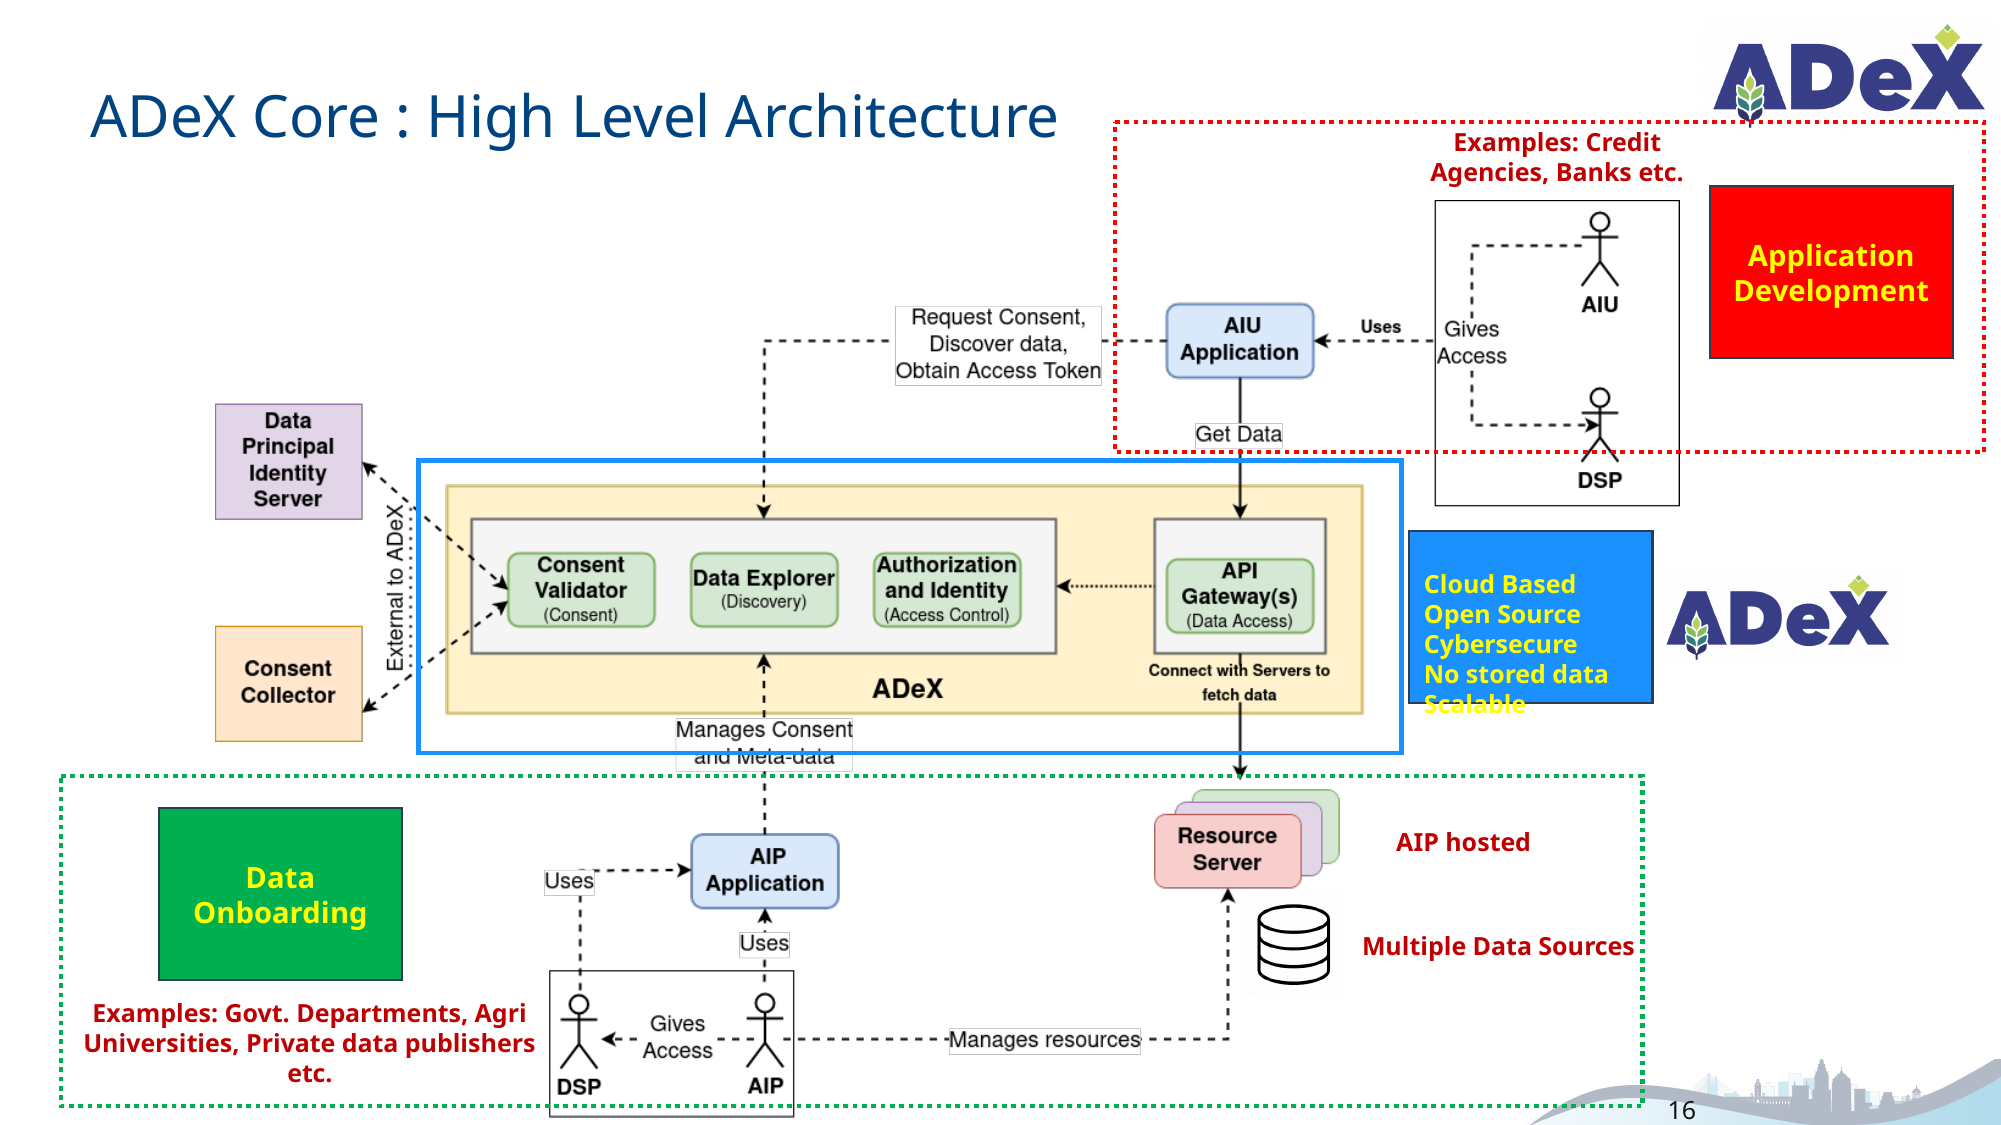

# ADeX Core : High Level Architecture
Examples: Credit Agencies, Banks etc.
Application Development
Cloud Based
Open Source
Cybersecure
No stored data
Scalable
Data Onboarding
AIP hosted
Multiple Data Sources
Examples: Govt. Departments, Agri Universities, Private data publishers etc.